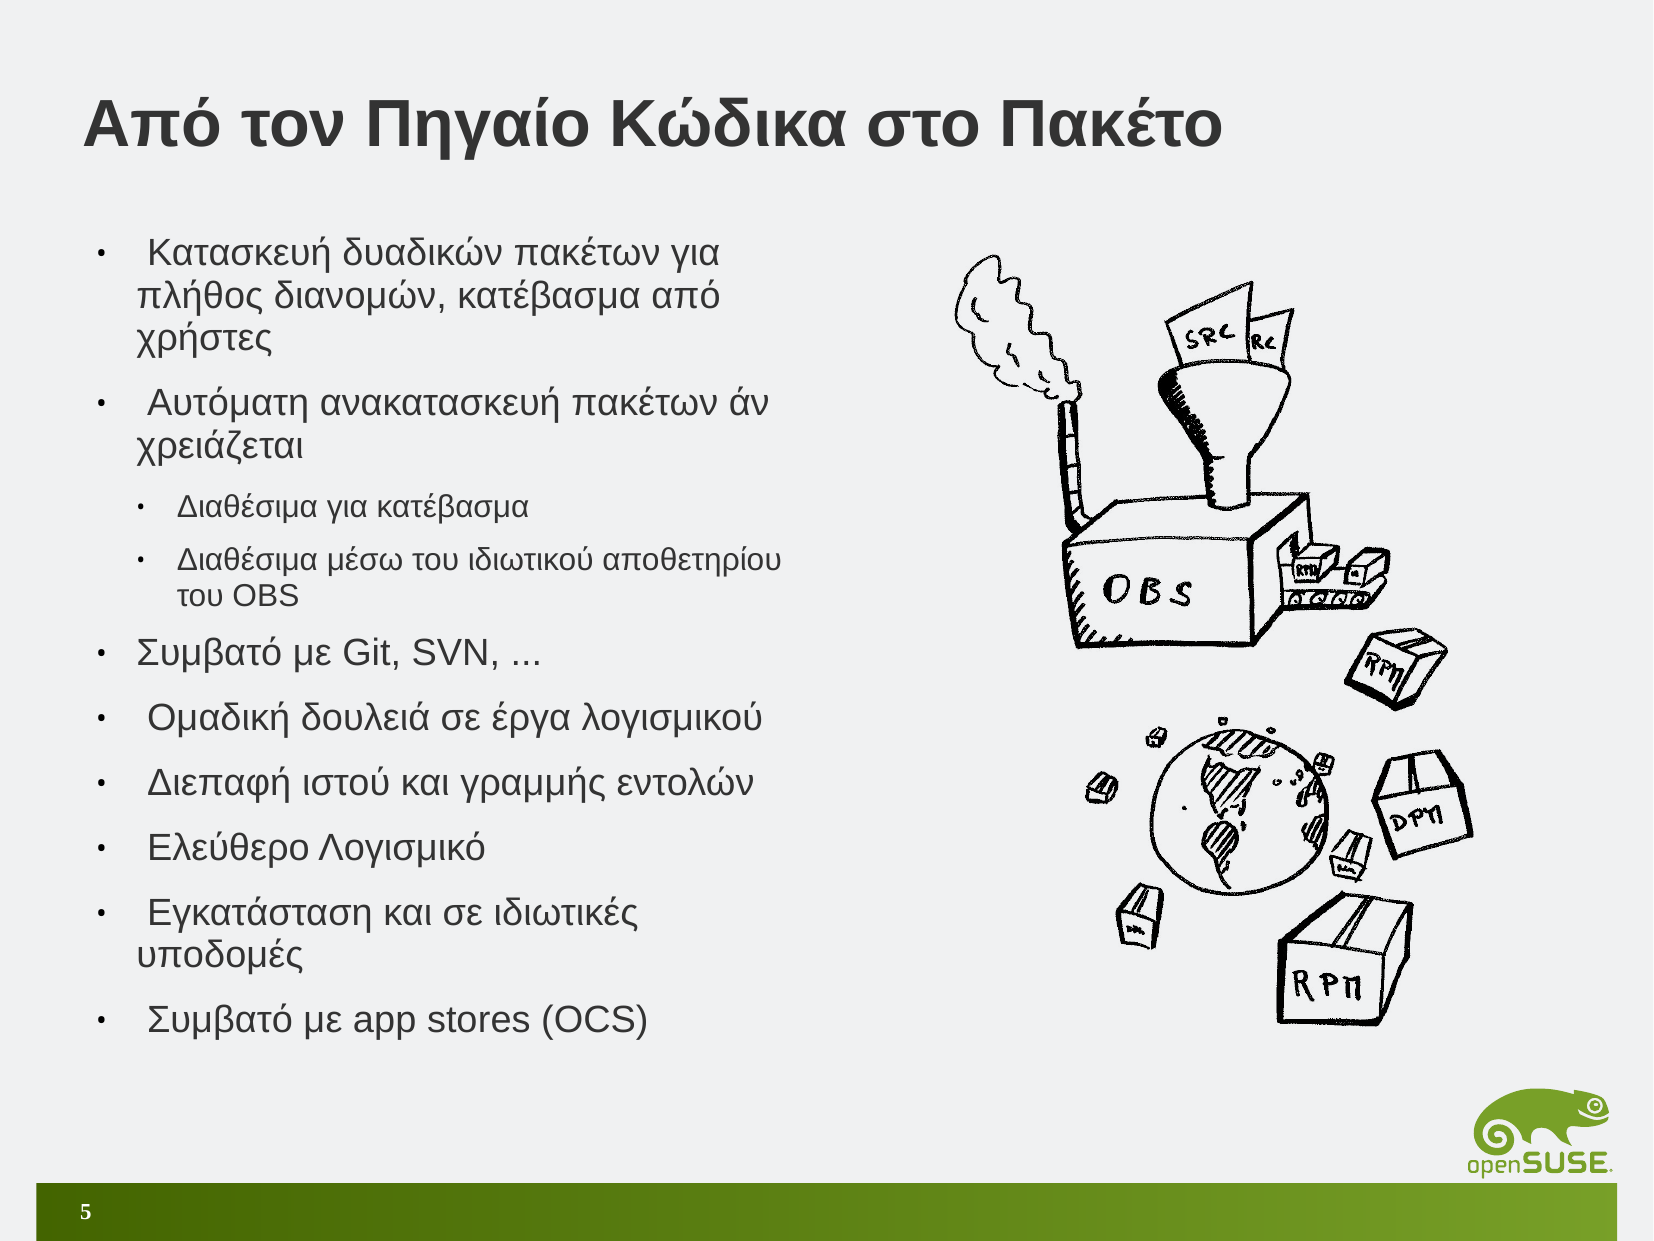

# Από τον Πηγαίο Κώδικα στο Πακέτο
 Κατασκευή δυαδικών πακέτων για πλήθος διανομών, κατέβασμα από χρήστες
 Αυτόματη ανακατασκευή πακέτων άν χρειάζεται
Διαθέσιμα για κατέβασμα
Διαθέσιμα μέσω του ιδιωτικού αποθετηρίου του OBS
Συμβατό με Git, SVN, ...
 Ομαδική δουλειά σε έργα λογισμικού
 Διεπαφή ιστού και γραμμής εντολών
 Ελεύθερο Λογισμικό
 Εγκατάσταση και σε ιδιωτικές υποδομές
 Συμβατό με app stores (OCS)
5